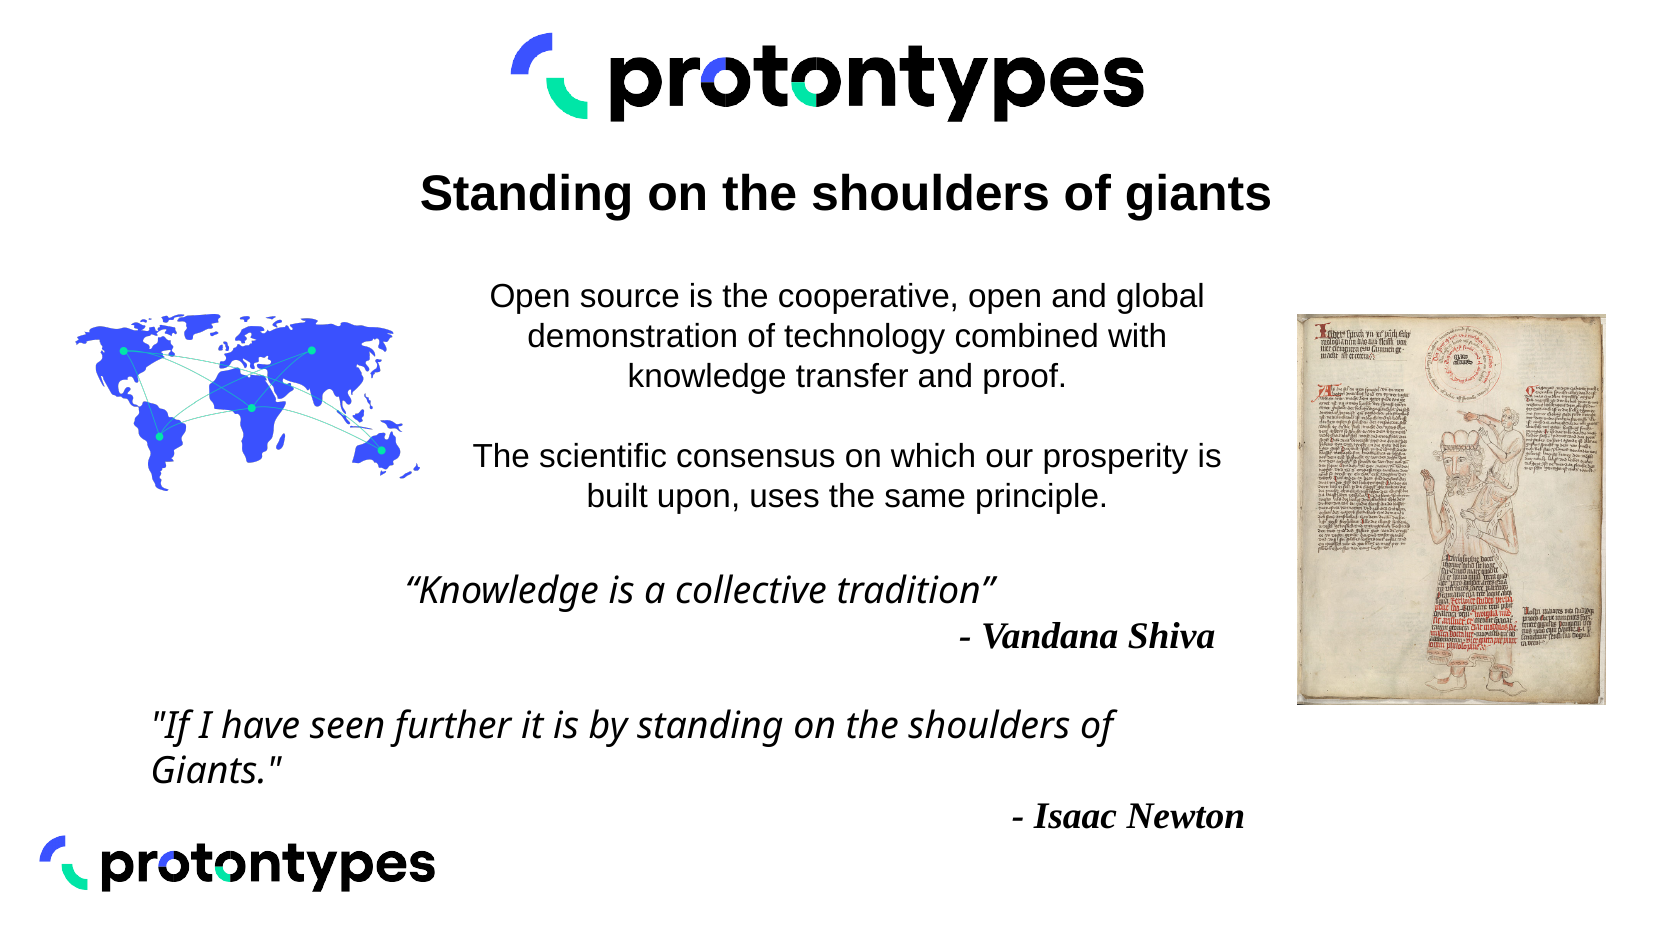

Standing on the shoulders of giants
Open source is the cooperative, open and global demonstration of technology combined with knowledge transfer and proof.
The scientific consensus on which our prosperity is built upon, uses the same principle.
“Knowledge is a collective tradition”
- Vandana Shiva
"If I have seen further it is by standing on the shoulders of Giants."
- Isaac Newton